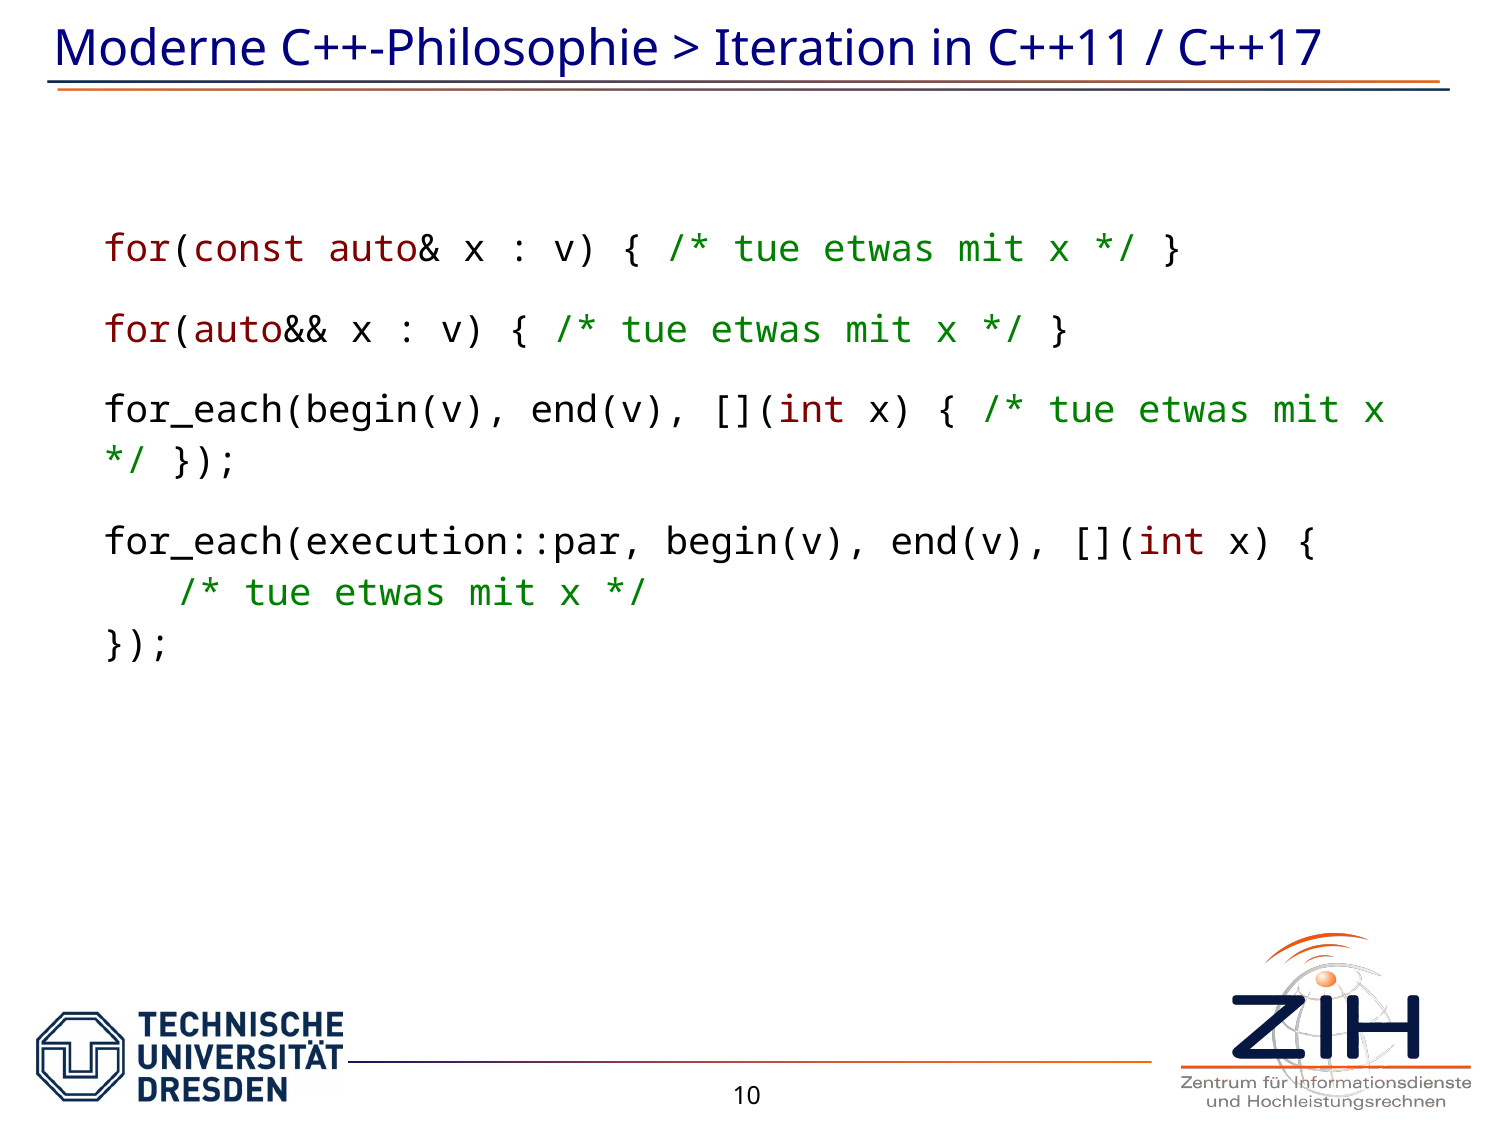

# Moderne C++-Philosophie > Iteration in C++11 / C++17
for(const auto& x : v) { /* tue etwas mit x */ }
for(auto&& x : v) { /* tue etwas mit x */ }
for_each(begin(v), end(v), [](int x) { /* tue etwas mit x */ });
for_each(execution::par, begin(v), end(v), [](int x) {
/* tue etwas mit x */
});
10